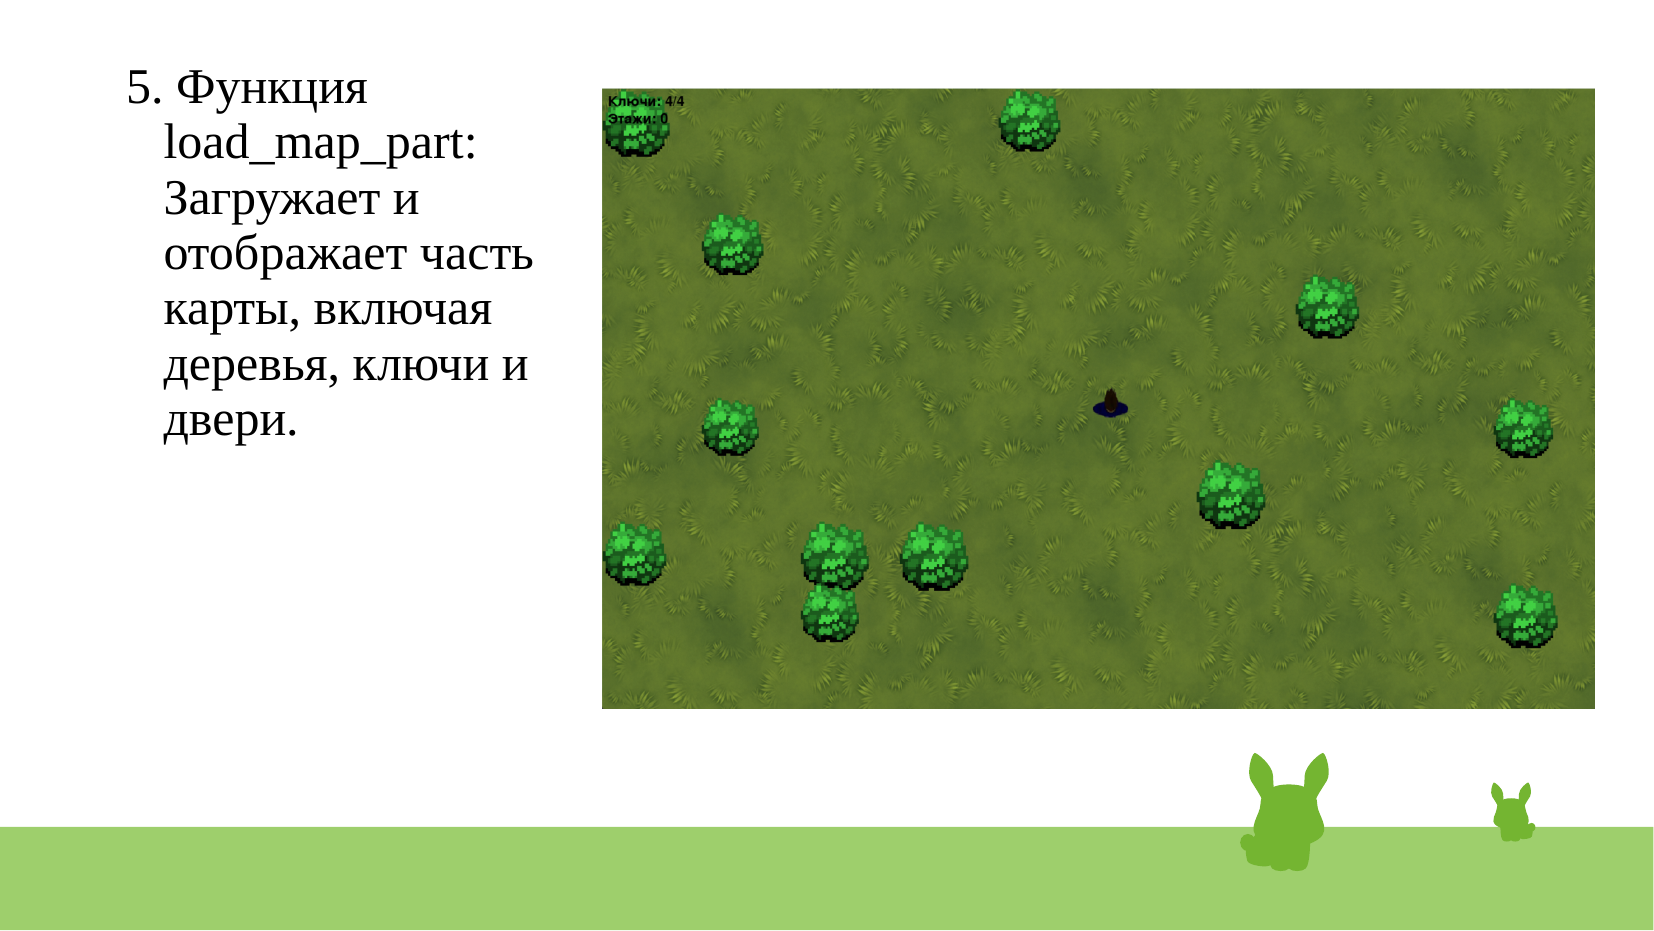

# 5. Функция load_map_part: Загружает и отображает часть карты, включая деревья, ключи и двери.